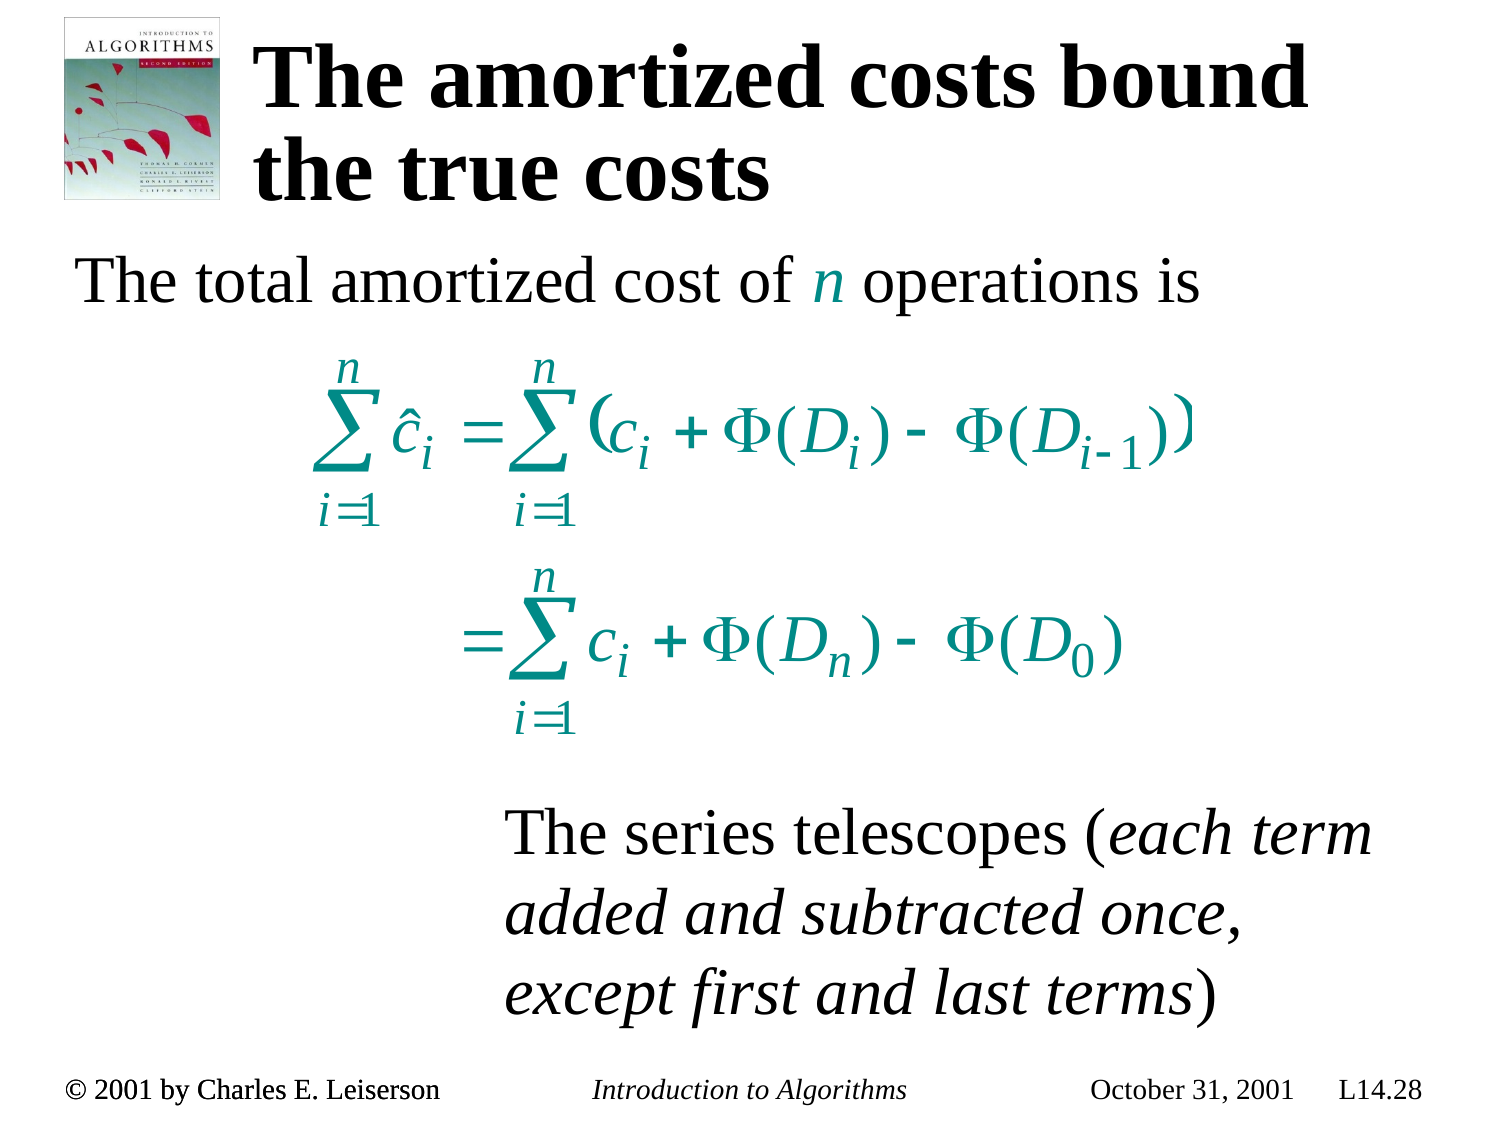

# The amortized costs bound the true costs
The total amortized cost of n operations is
The series telescopes (each term
added and subtracted once,
except first and last terms)
Introduction to Algorithms
October 31, 2001 L14.